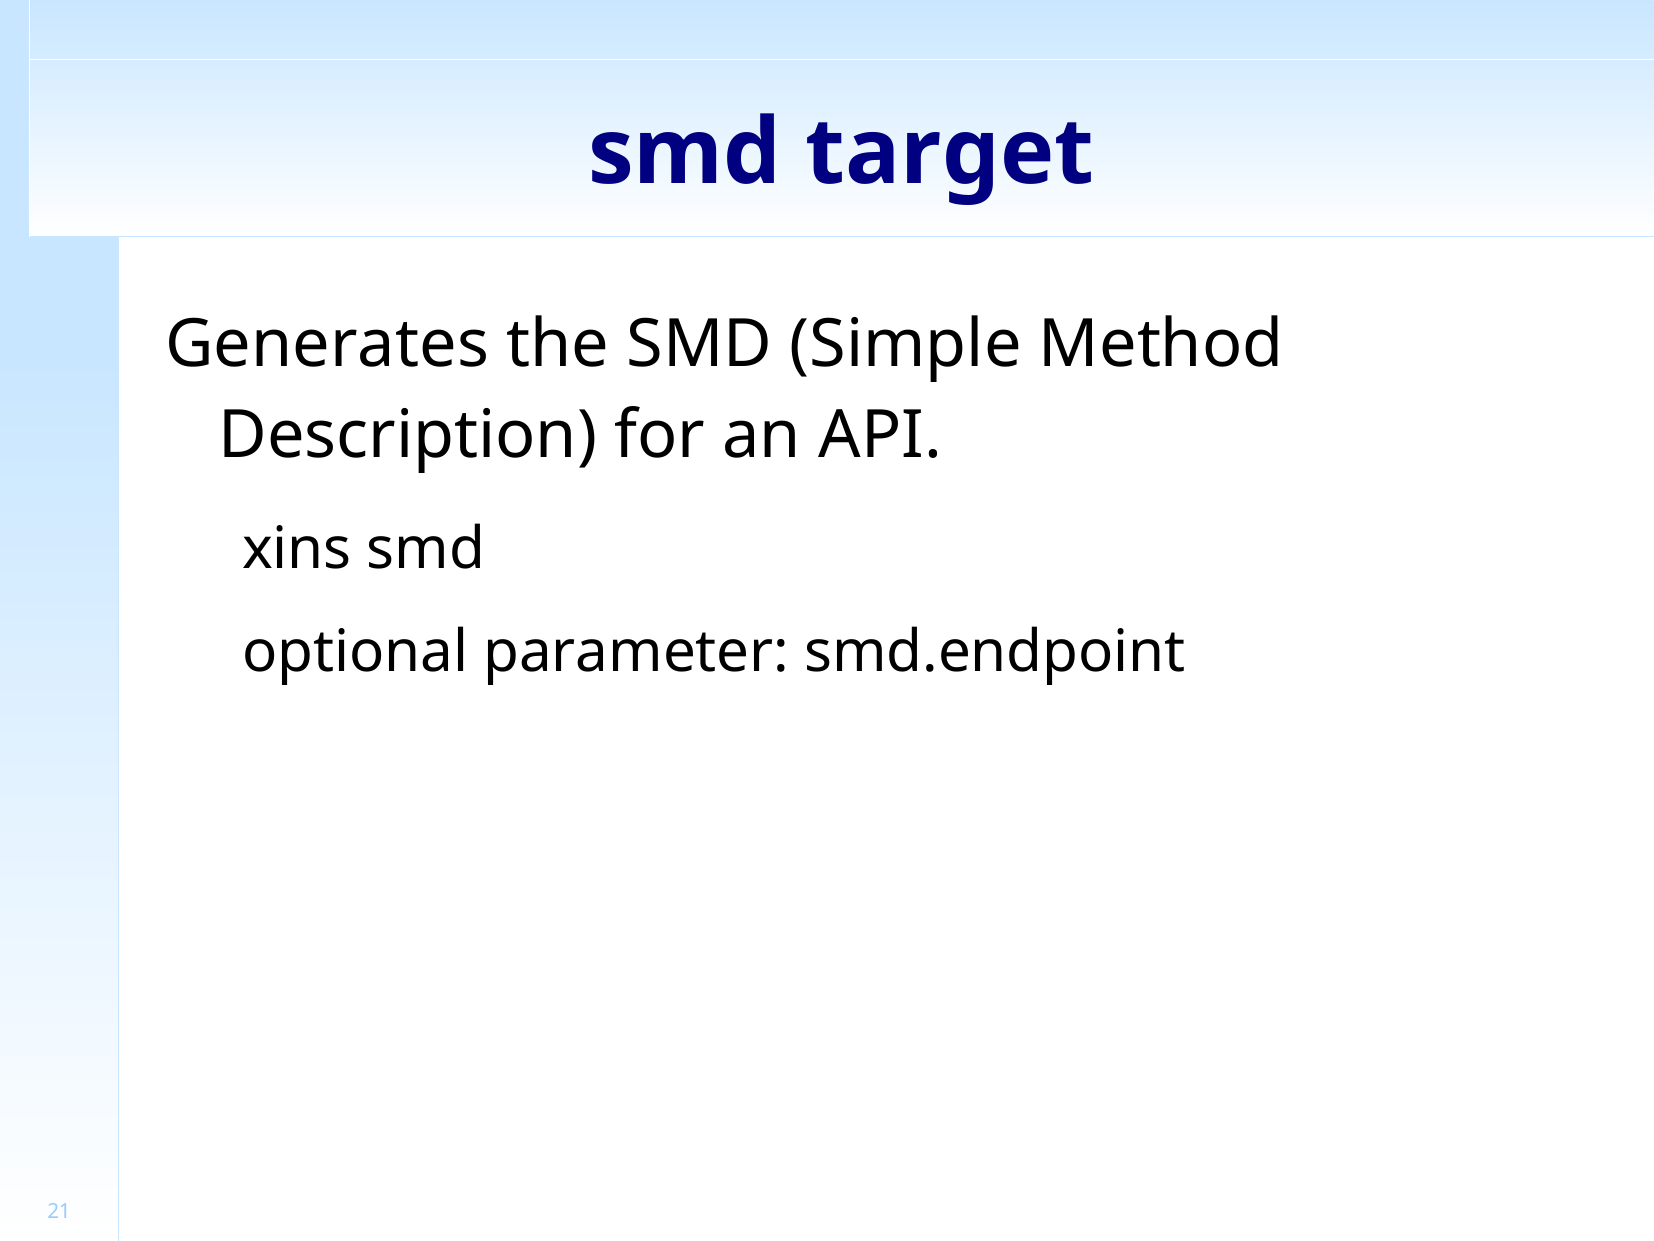

# smd target
Generates the SMD (Simple Method Description) for an API.
xins smd
optional parameter: smd.endpoint